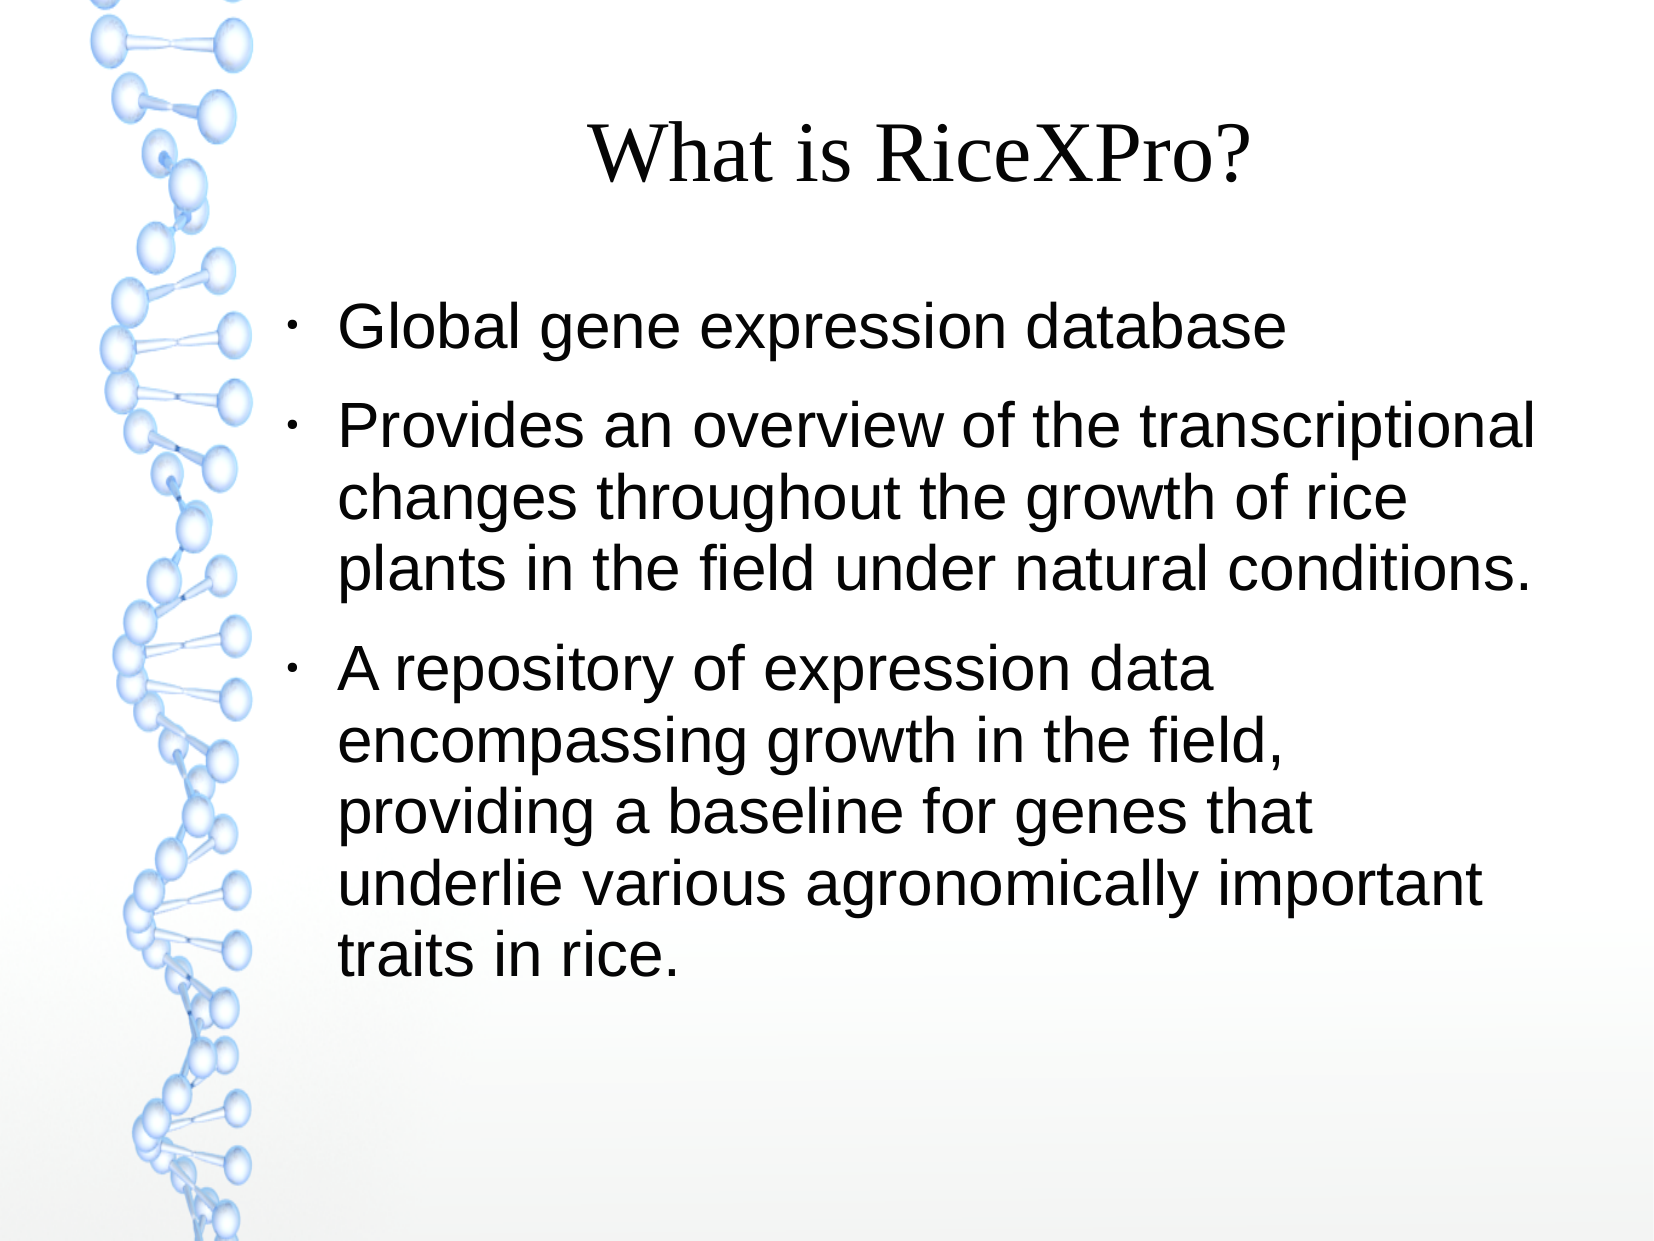

# What is RiceXPro?
Global gene expression database
Provides an overview of the transcriptional changes throughout the growth of rice plants in the field under natural conditions.
A repository of expression data encompassing growth in the field, providing a baseline for genes that underlie various agronomically important traits in rice.